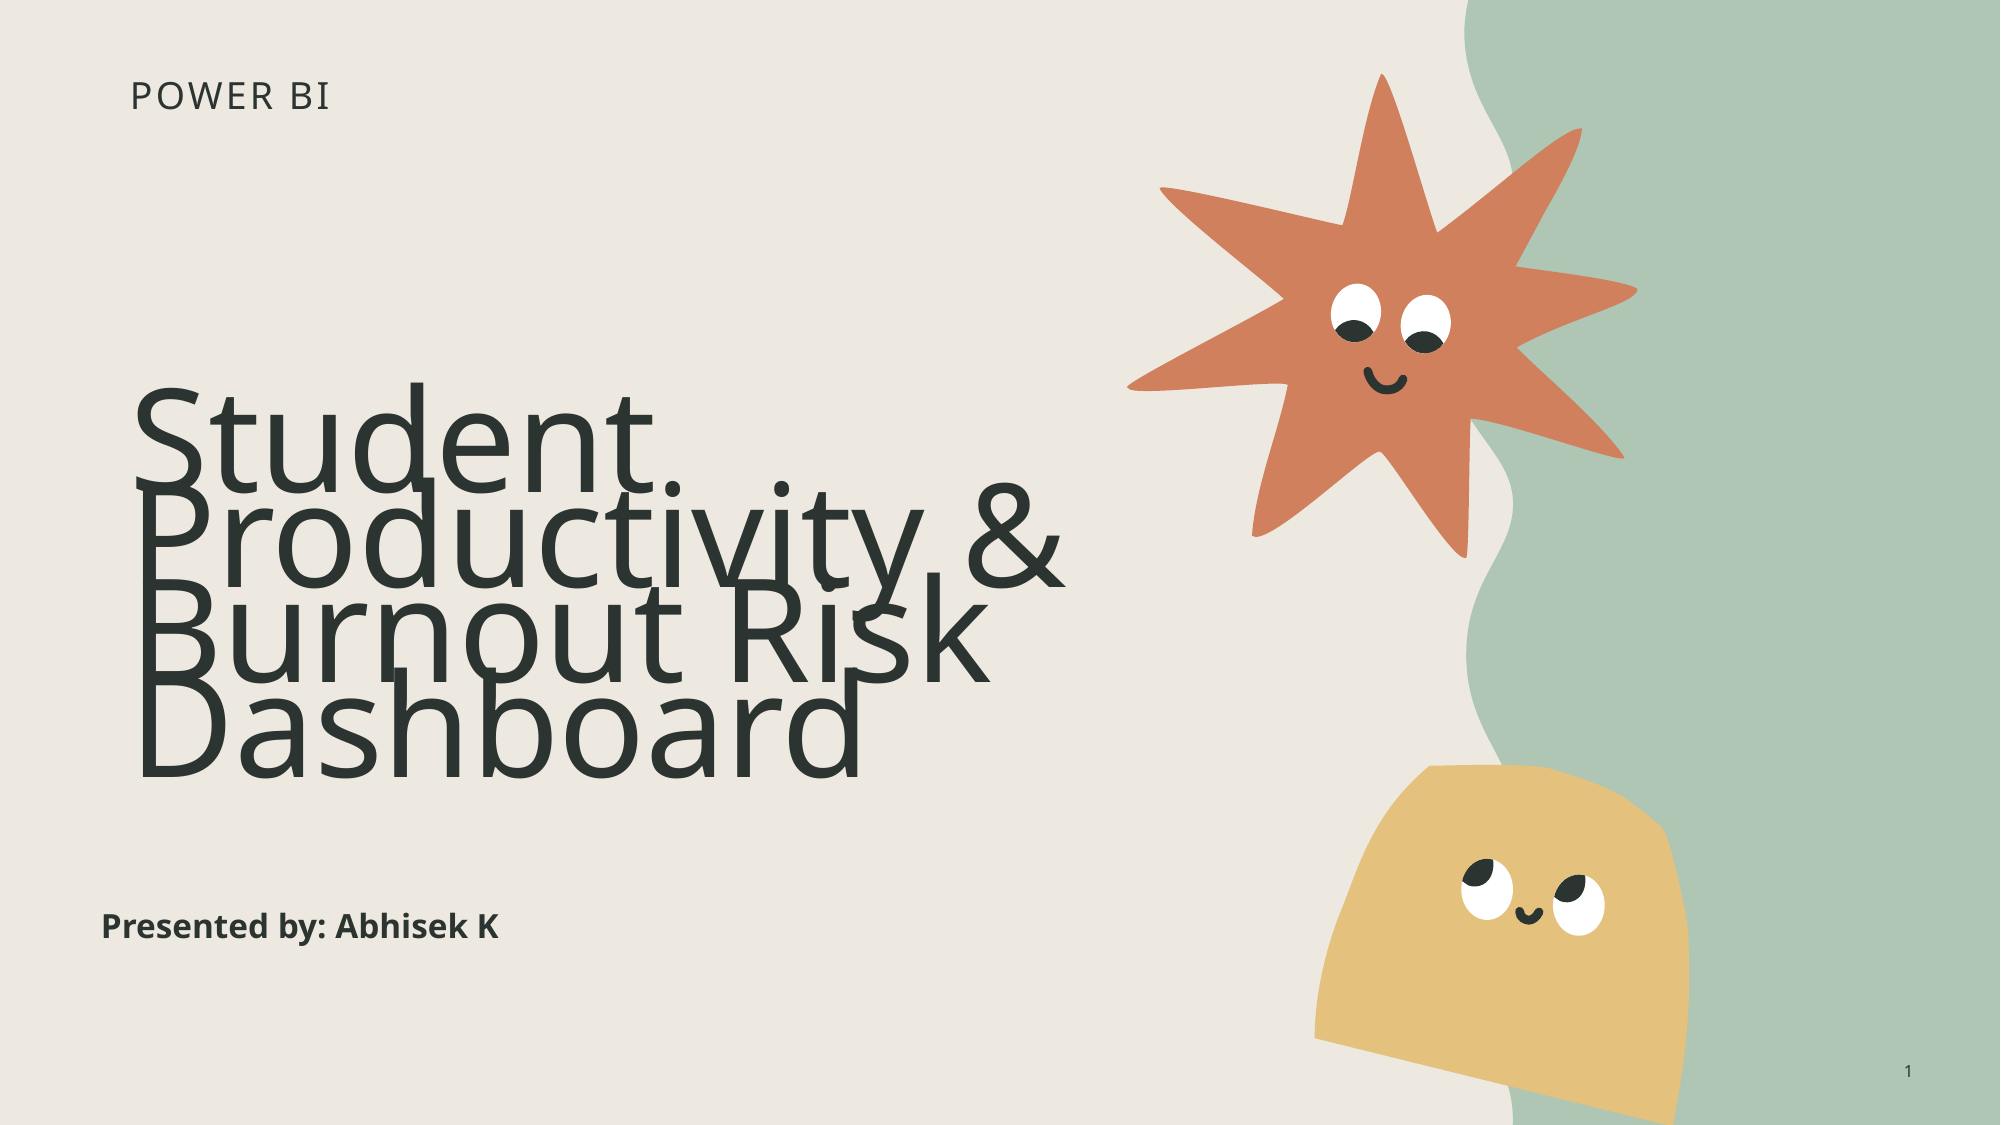

Power BI
# Student Productivity & Burnout Risk Dashboard
Presented by: Abhisek K
1